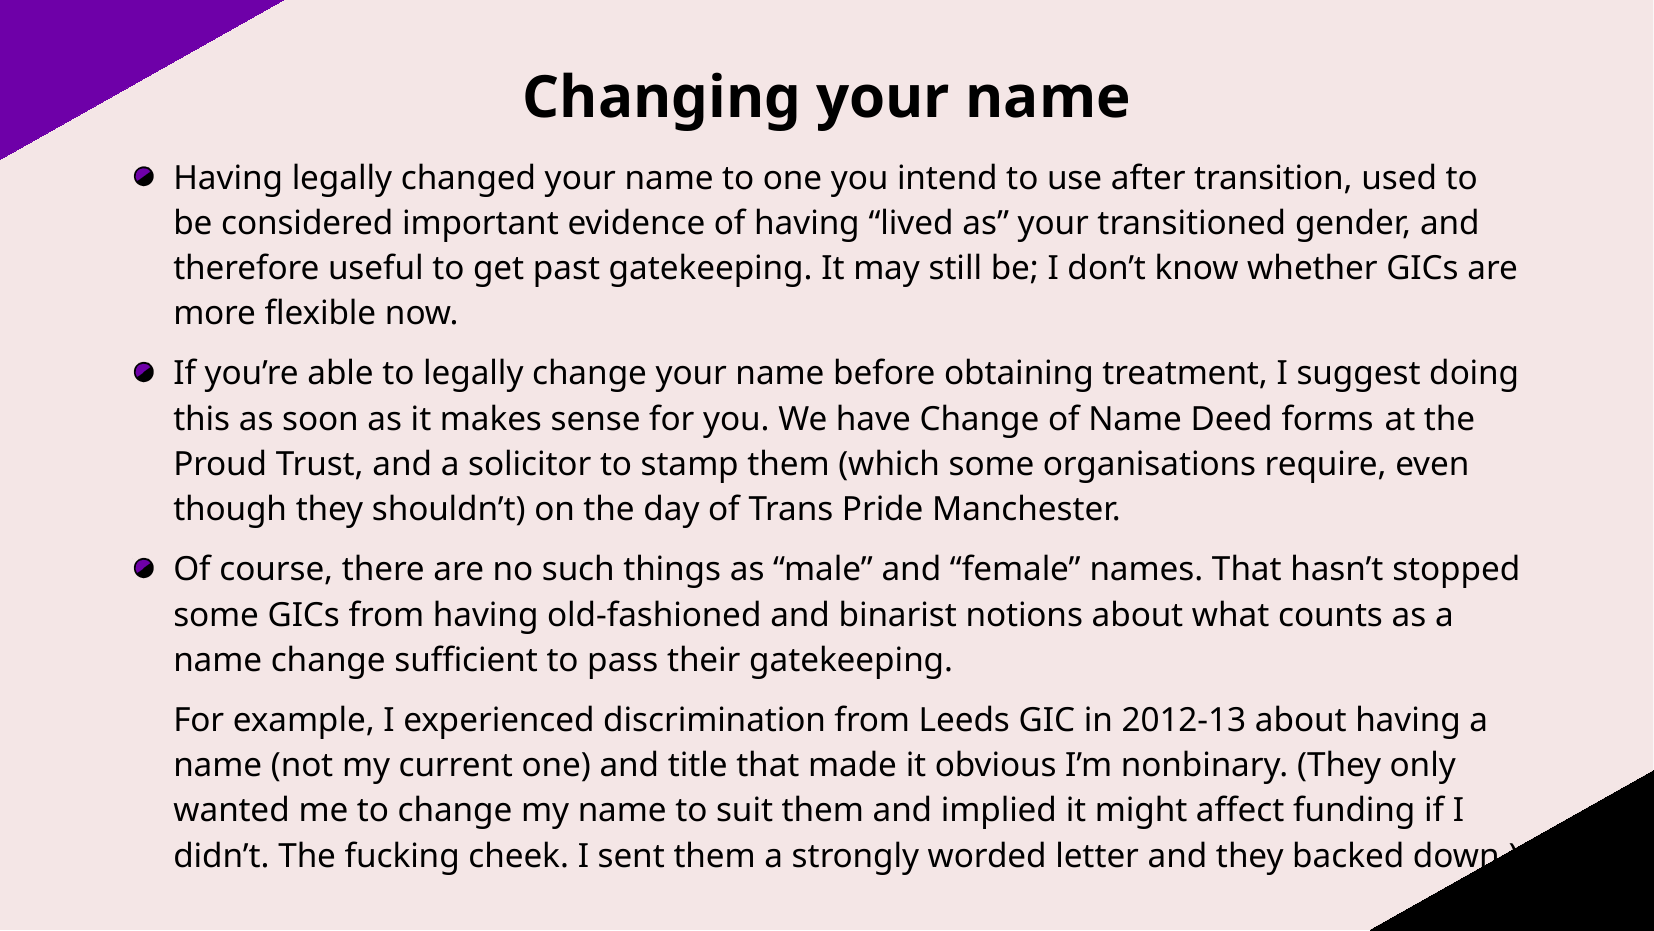

# Changing your name
Having legally changed your name to one you intend to use after transition, used to be considered important evidence of having “lived as” your transitioned gender, and therefore useful to get past gatekeeping. It may still be; I don’t know whether GICs are more flexible now.
If you’re able to legally change your name before obtaining treatment, I suggest doing this as soon as it makes sense for you. We have Change of Name Deed forms at the Proud Trust, and a solicitor to stamp them (which some organisations require, even though they shouldn’t) on the day of Trans Pride Manchester.
Of course, there are no such things as “male” and “female” names. That hasn’t stopped some GICs from having old-fashioned and binarist notions about what counts as a name change sufficient to pass their gatekeeping.
For example, I experienced discrimination from Leeds GIC in 2012-13 about having a name (not my current one) and title that made it obvious I’m nonbinary. (They only wanted me to change my name to suit them and implied it might affect funding if I didn’t. The fucking cheek. I sent them a strongly worded letter and they backed down.)